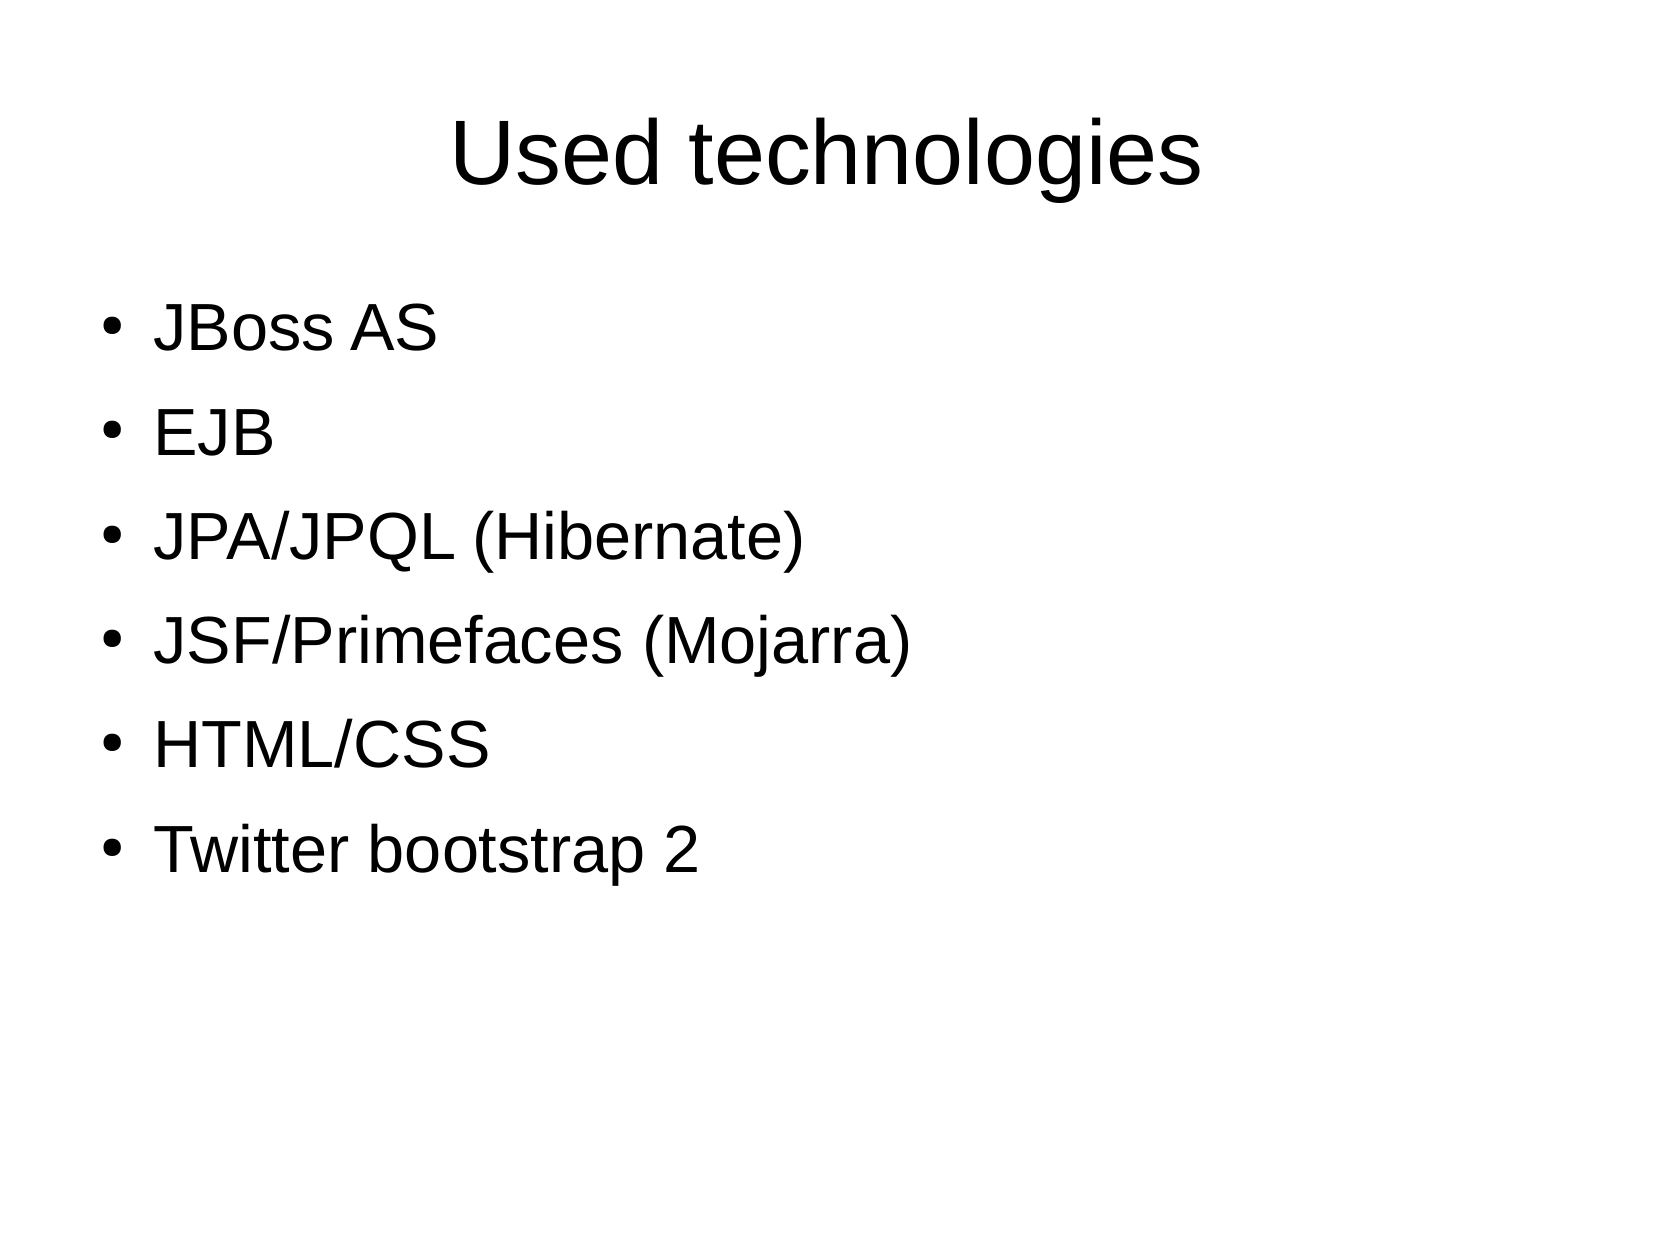

# Used technologies
JBoss AS
EJB
JPA/JPQL (Hibernate)
JSF/Primefaces (Mojarra)
HTML/CSS
Twitter bootstrap 2